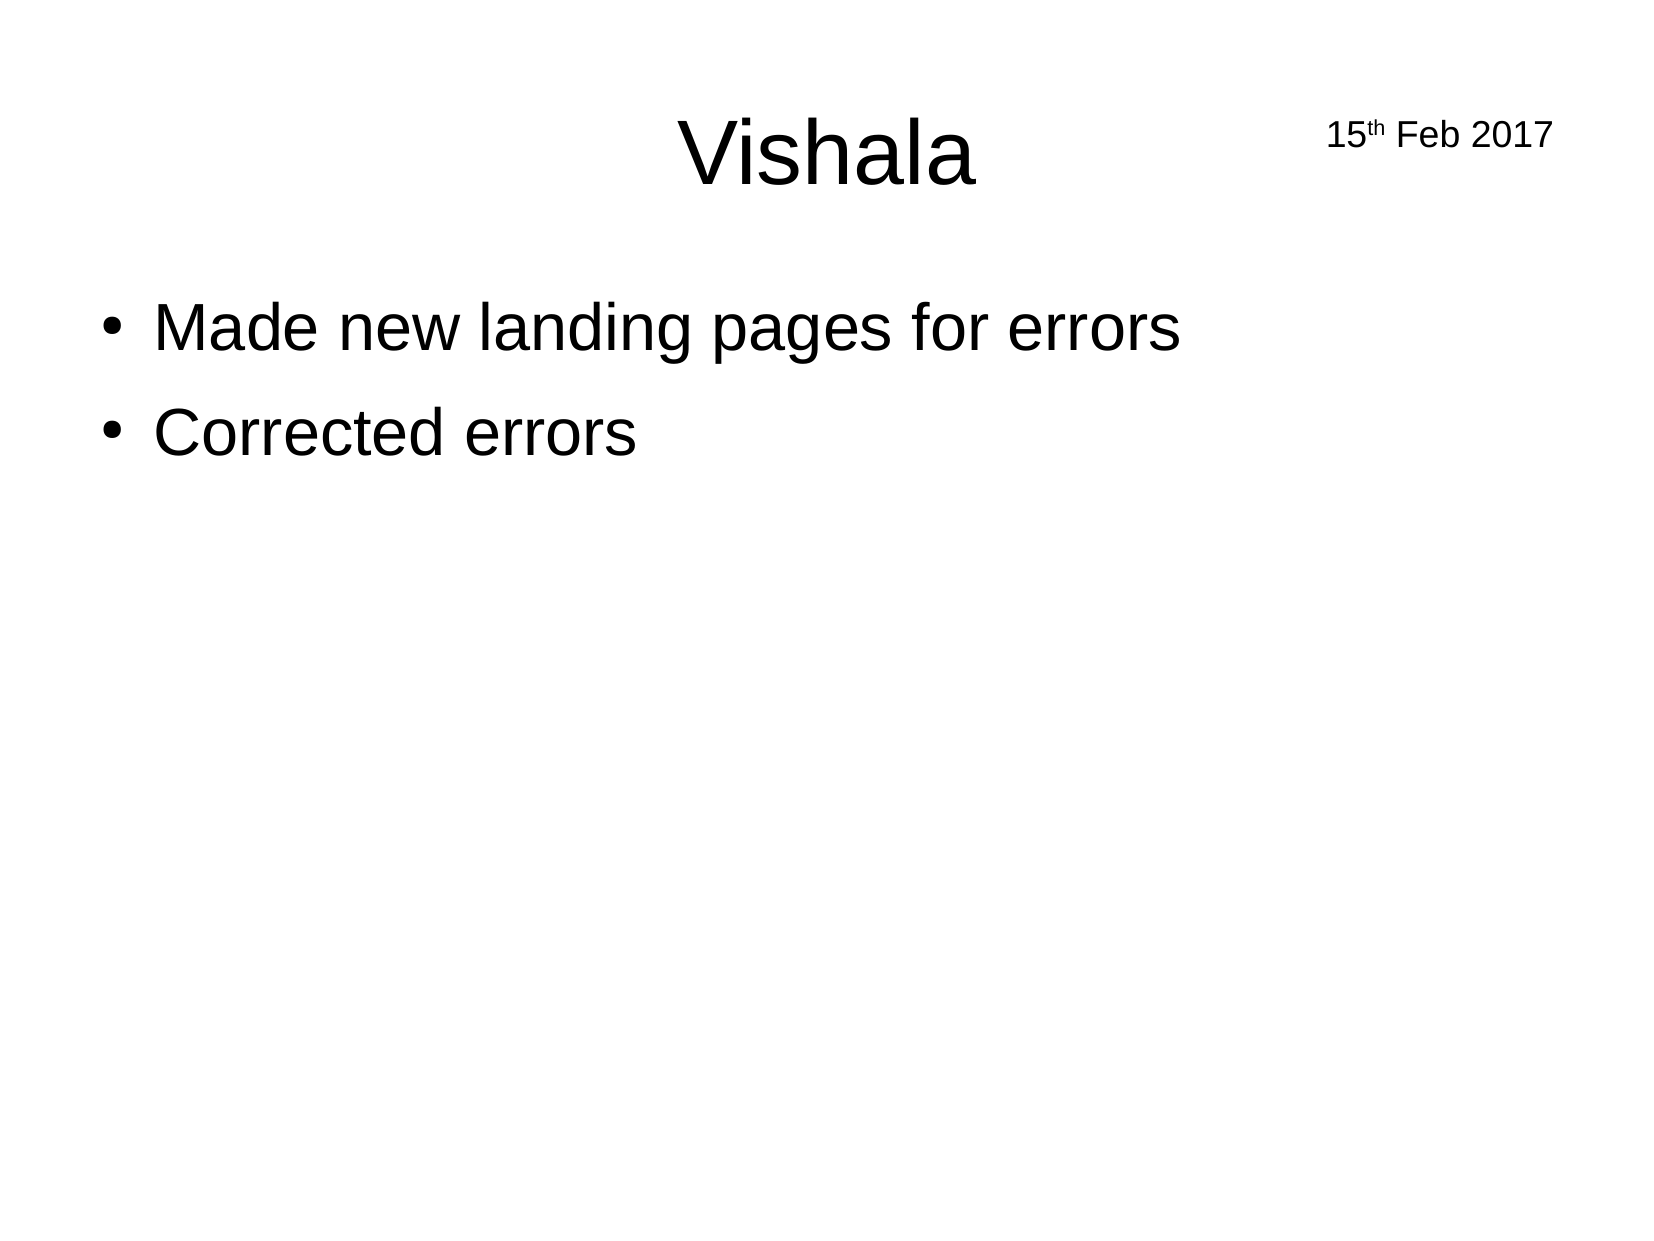

# Vishala
15th Feb 2017
Made new landing pages for errors
Corrected errors